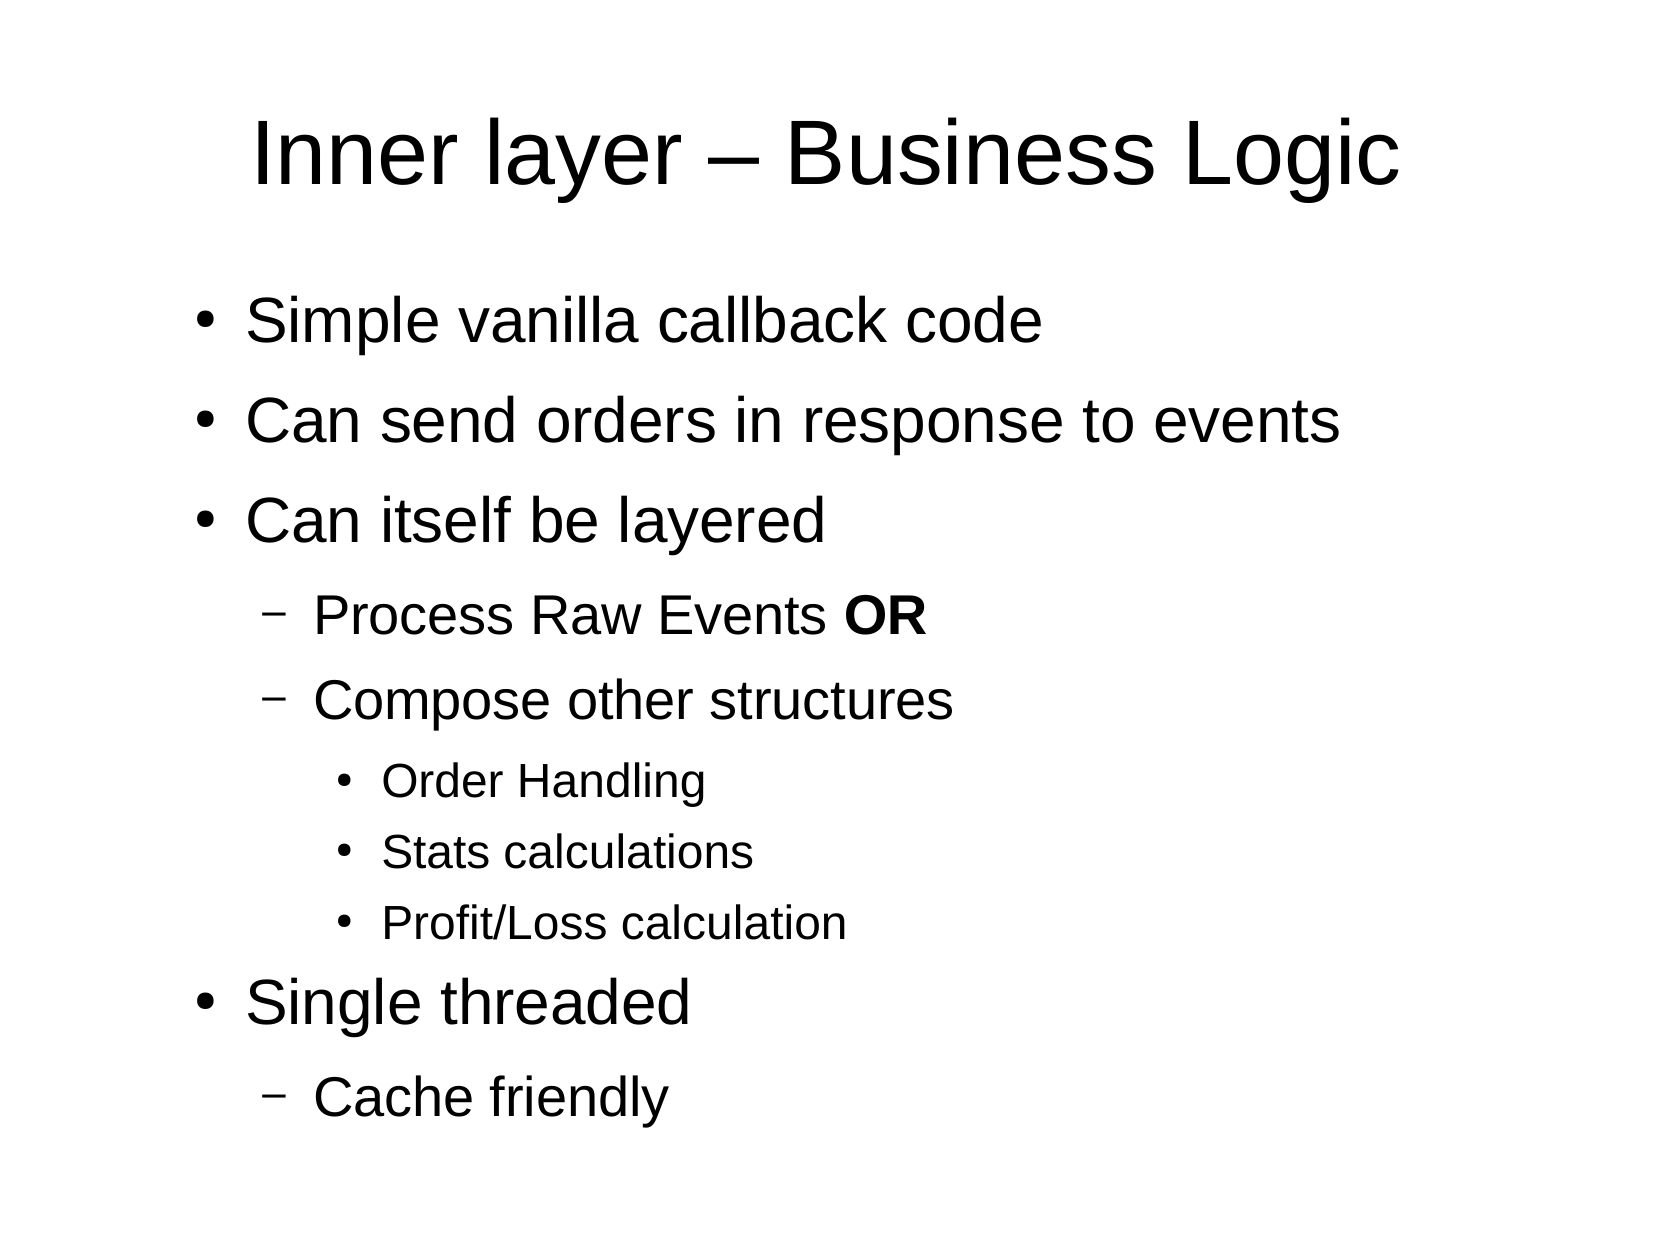

# Inner layer – Business Logic
Simple vanilla callback code
Can send orders in response to events
Can itself be layered
Process Raw Events OR
Compose other structures
Order Handling
Stats calculations
Profit/Loss calculation
Single threaded
Cache friendly